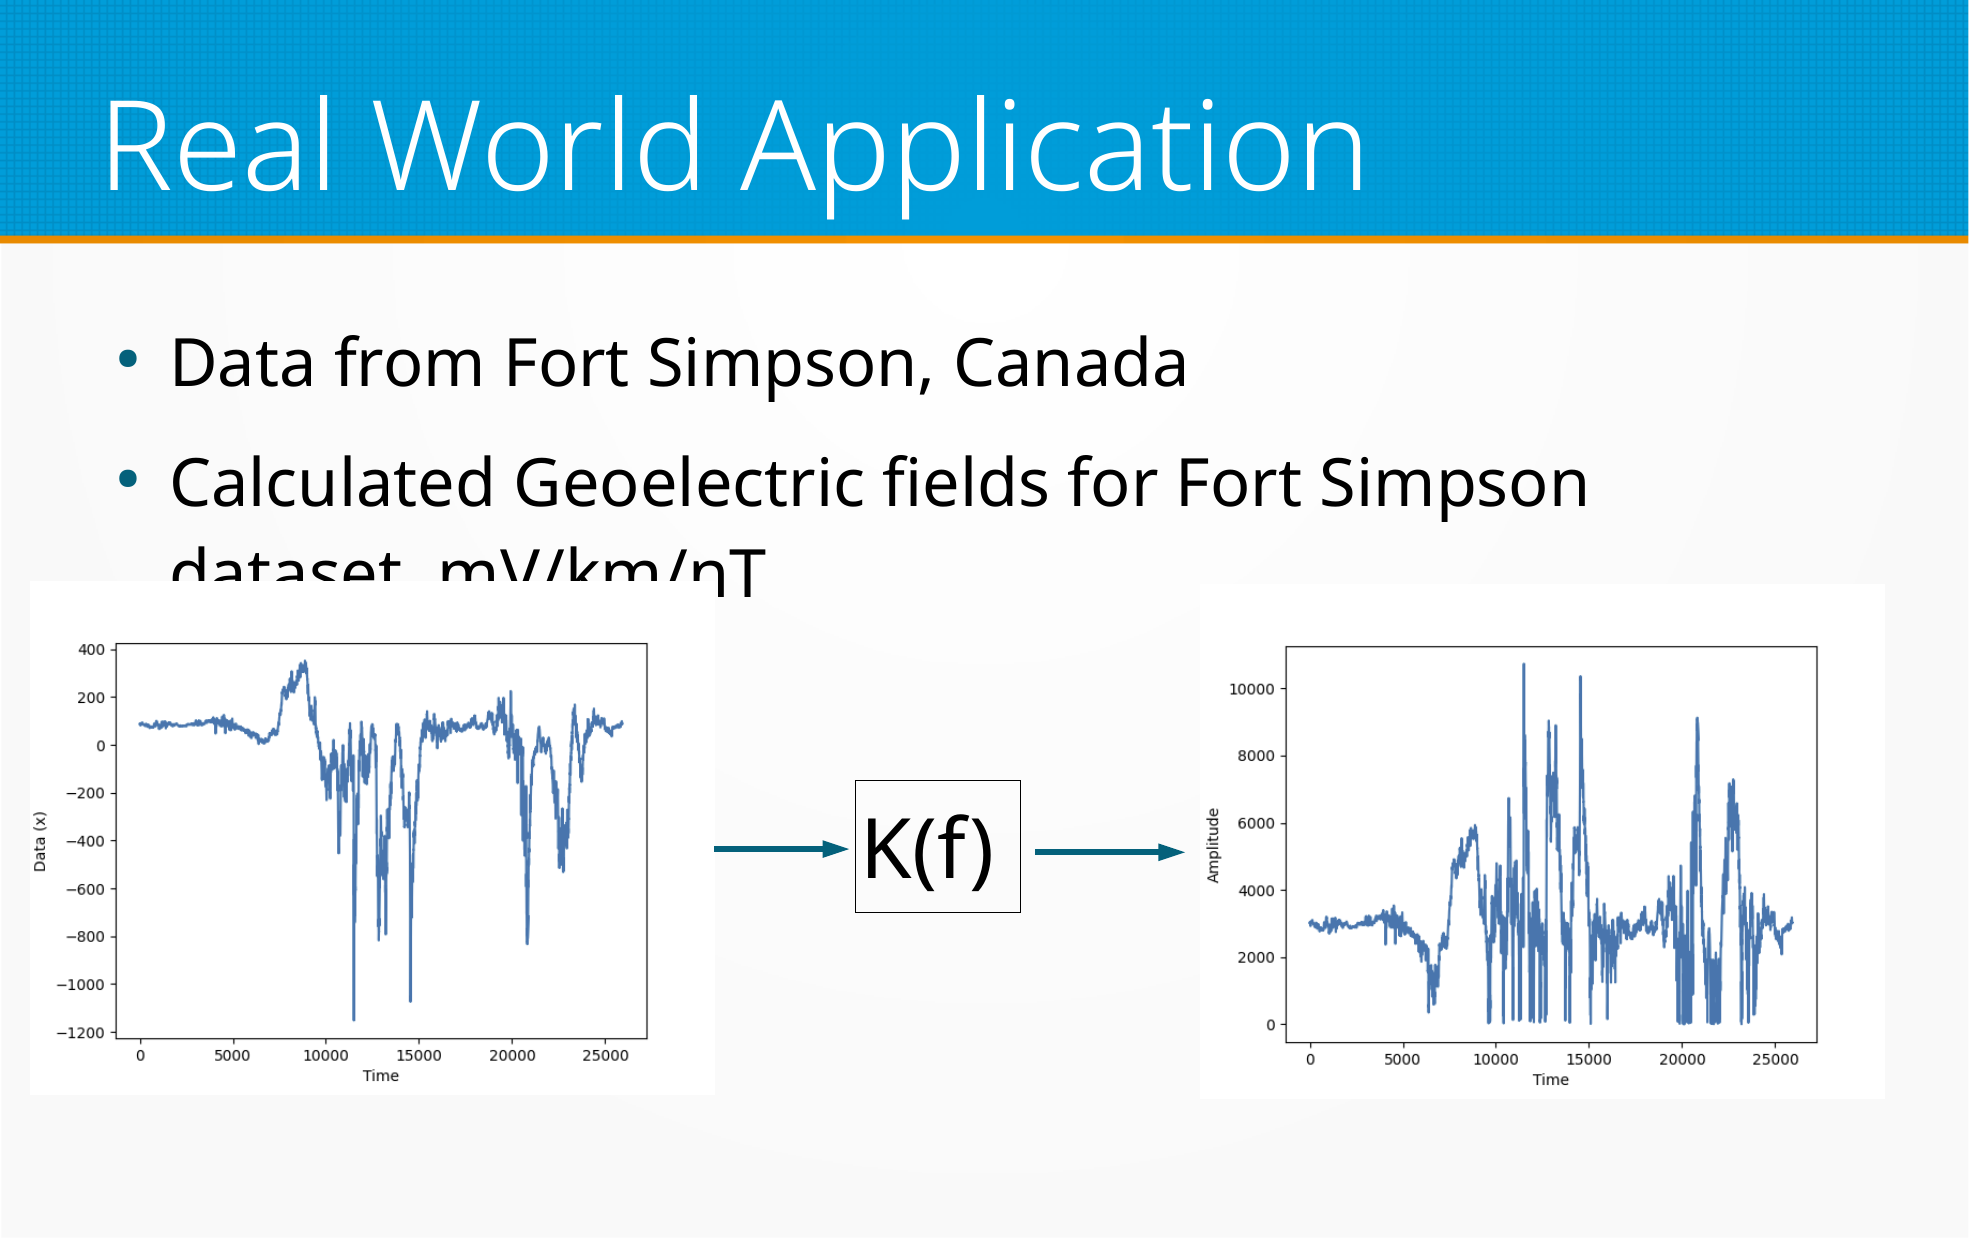

# Real World Application
Data from Fort Simpson, Canada
Calculated Geoelectric fields for Fort Simpson dataset, mV/km/nT
K(f)